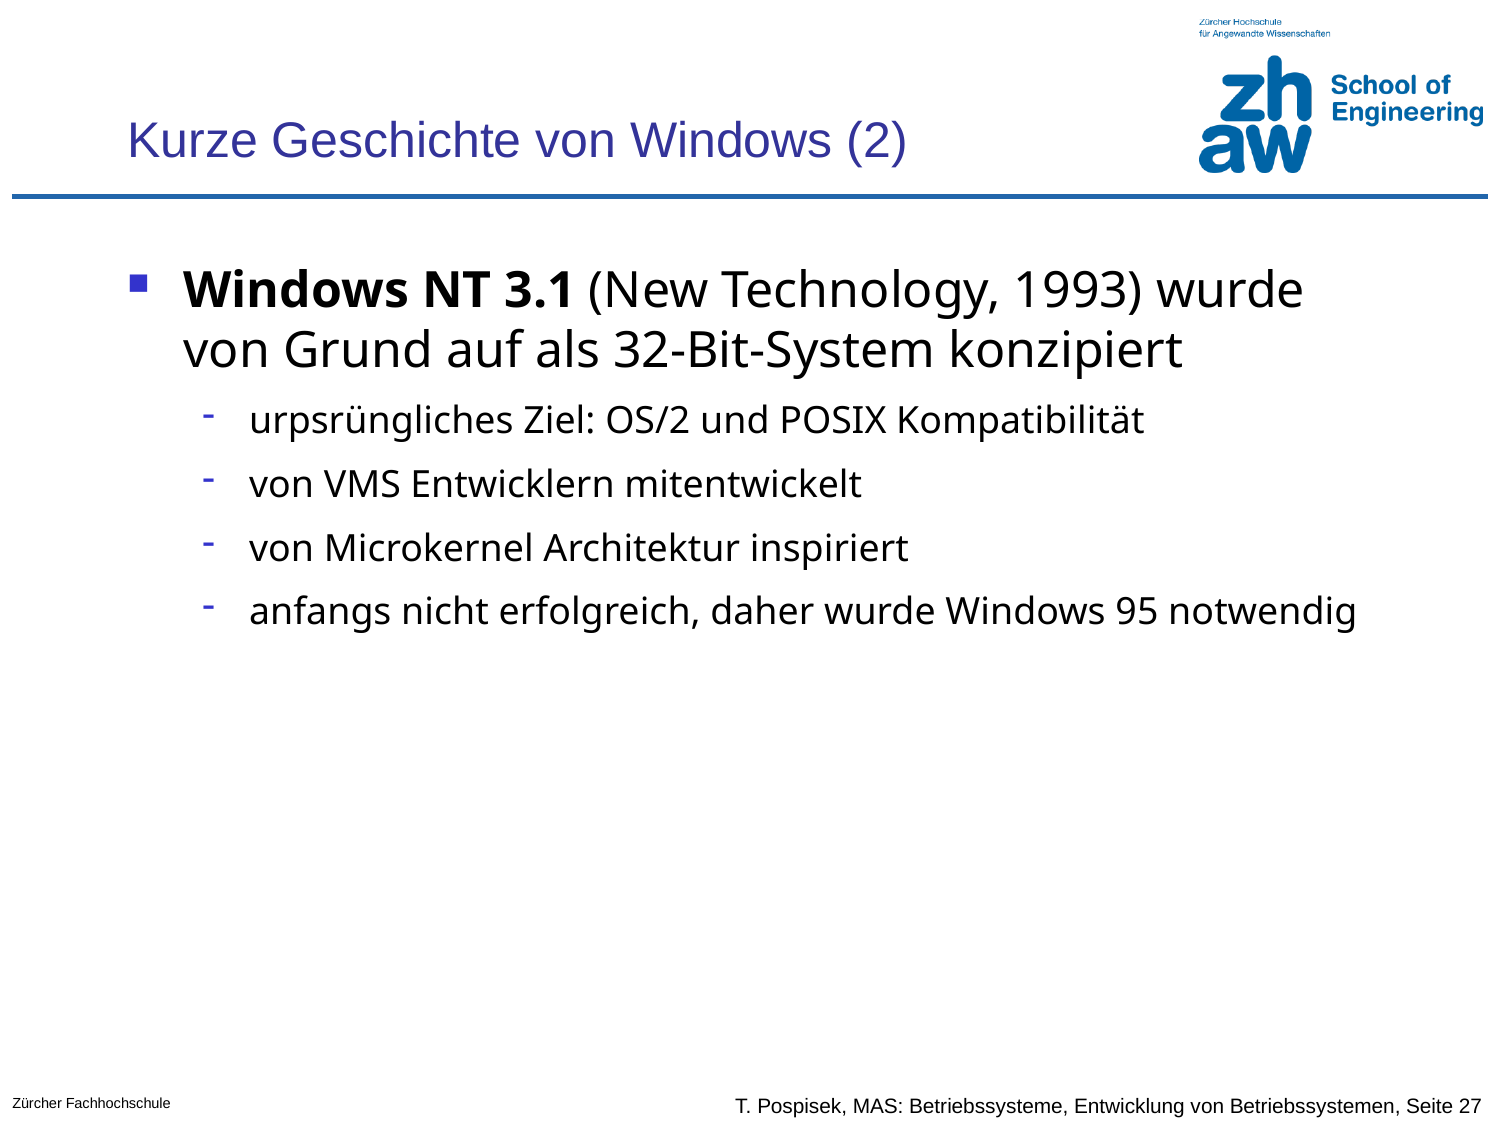

Kurze Geschichte von Windows (2)
# Windows NT 3.1 (New Technology, 1993) wurde von Grund auf als 32-Bit-System konzipiert
urpsrüngliches Ziel: OS/2 und POSIX Kompatibilität
von VMS Entwicklern mitentwickelt
von Microkernel Architektur inspiriert
anfangs nicht erfolgreich, daher wurde Windows 95 notwendig